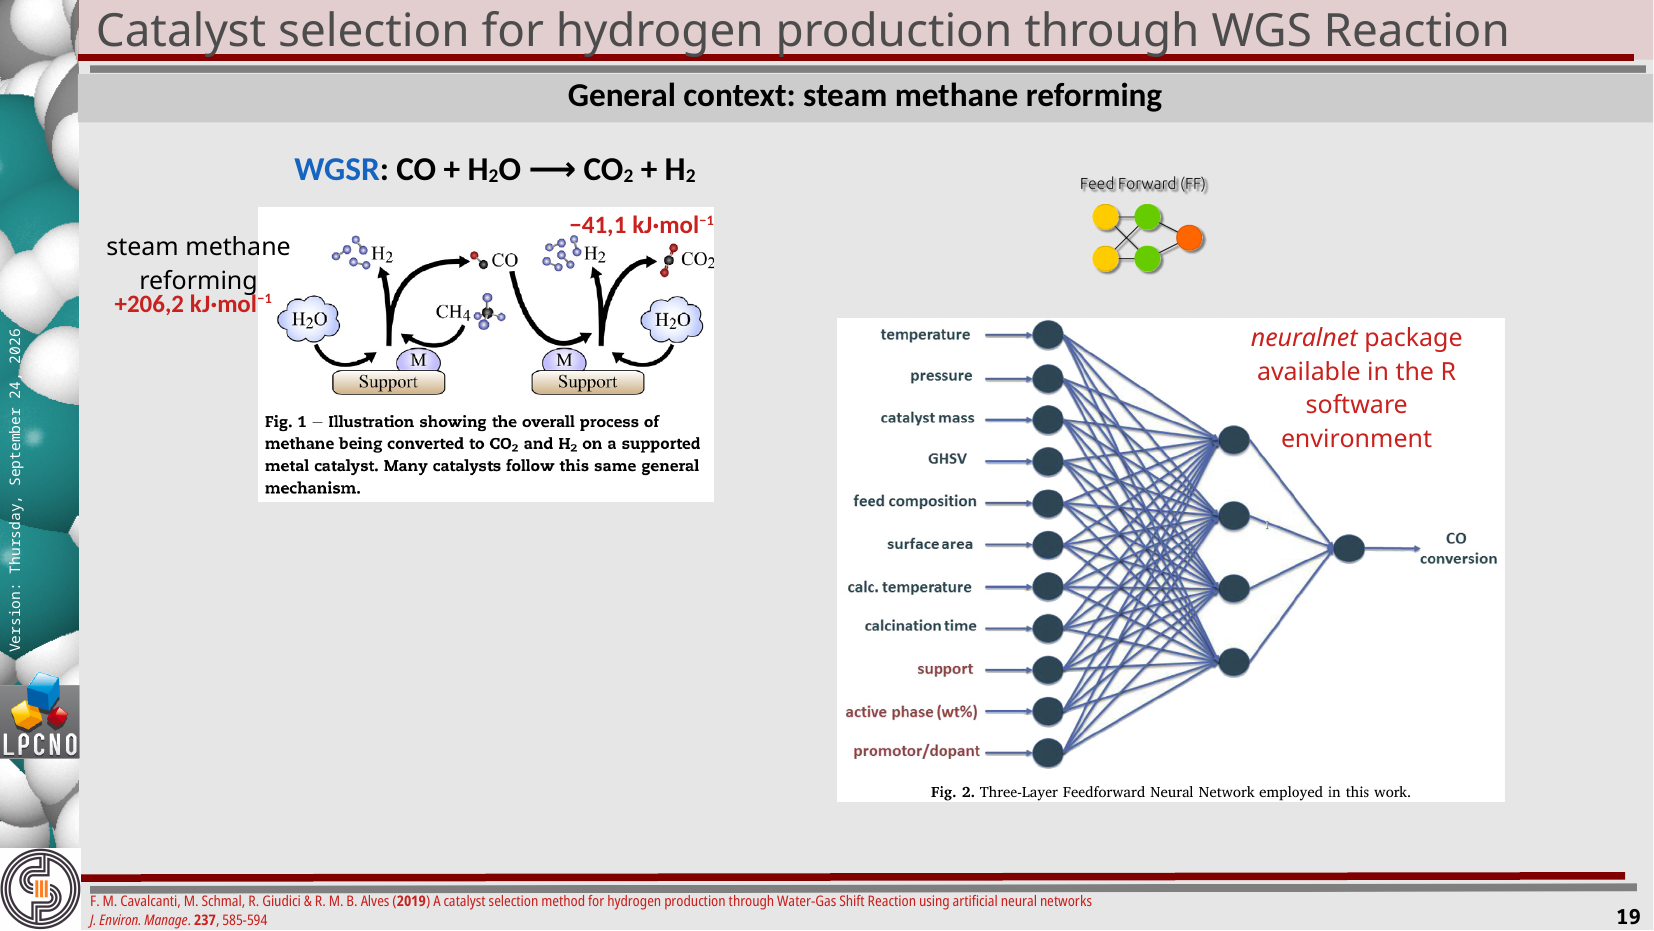

# Catalyst selection for hydrogen production through WGS Reaction
General context: steam methane reforming
WGSR: CO + H2O ⟶ CO2 + H2
−41,1 kJ·mol−1
steam methane reforming
+206,2 kJ·mol−1
neuralnet package available in the R software environment
F. M. Cavalcanti, M. Schmal, R. Giudici & R. M. B. Alves (2019) A catalyst selection method for hydrogen production through Water-Gas Shift Reaction using artificial neural networks
J. Environ. Manage. 237, 585-594